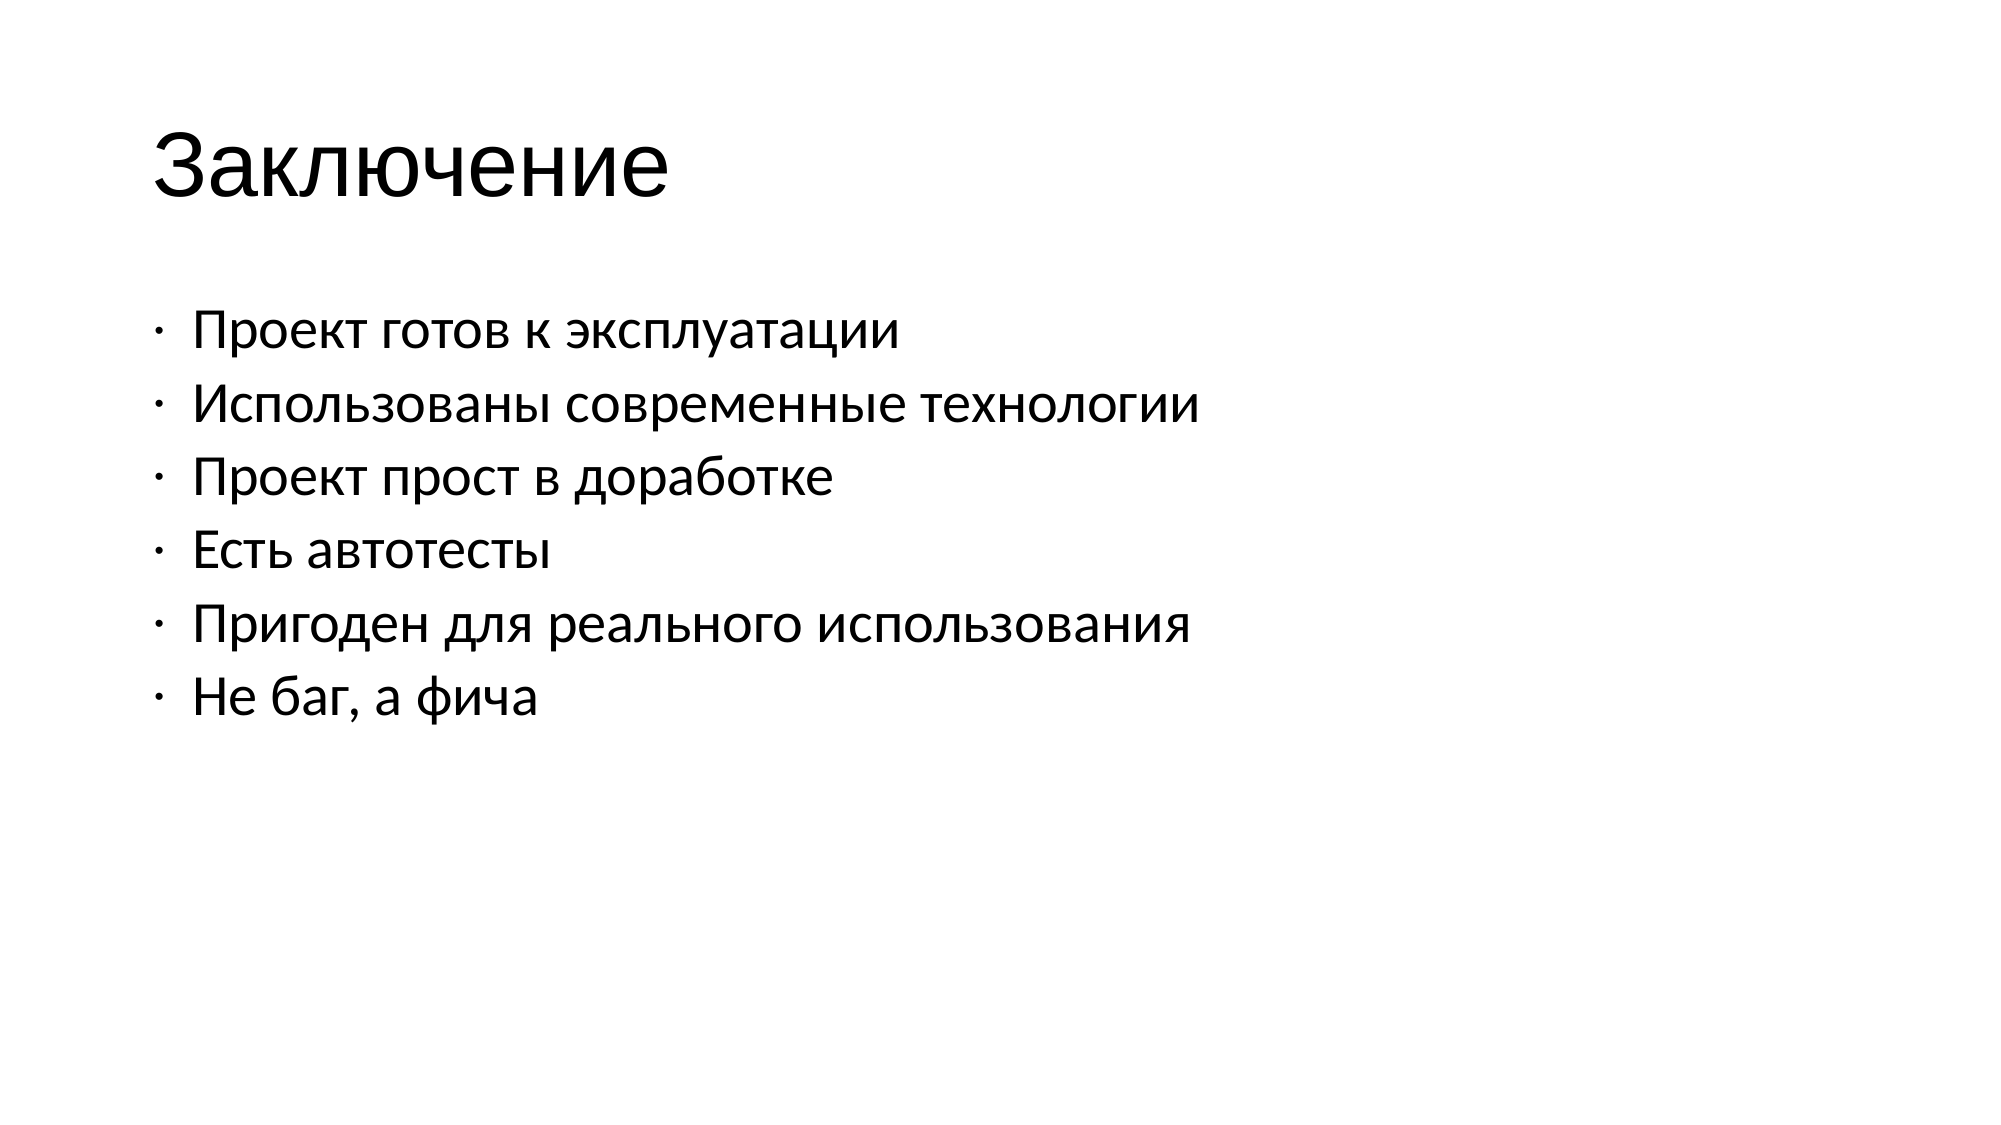

# Заключение
Проект готов к эксплуатации
Использованы современные технологии
Проект прост в доработке
Есть автотесты
Пригоден для реального использования
Не баг, а фича